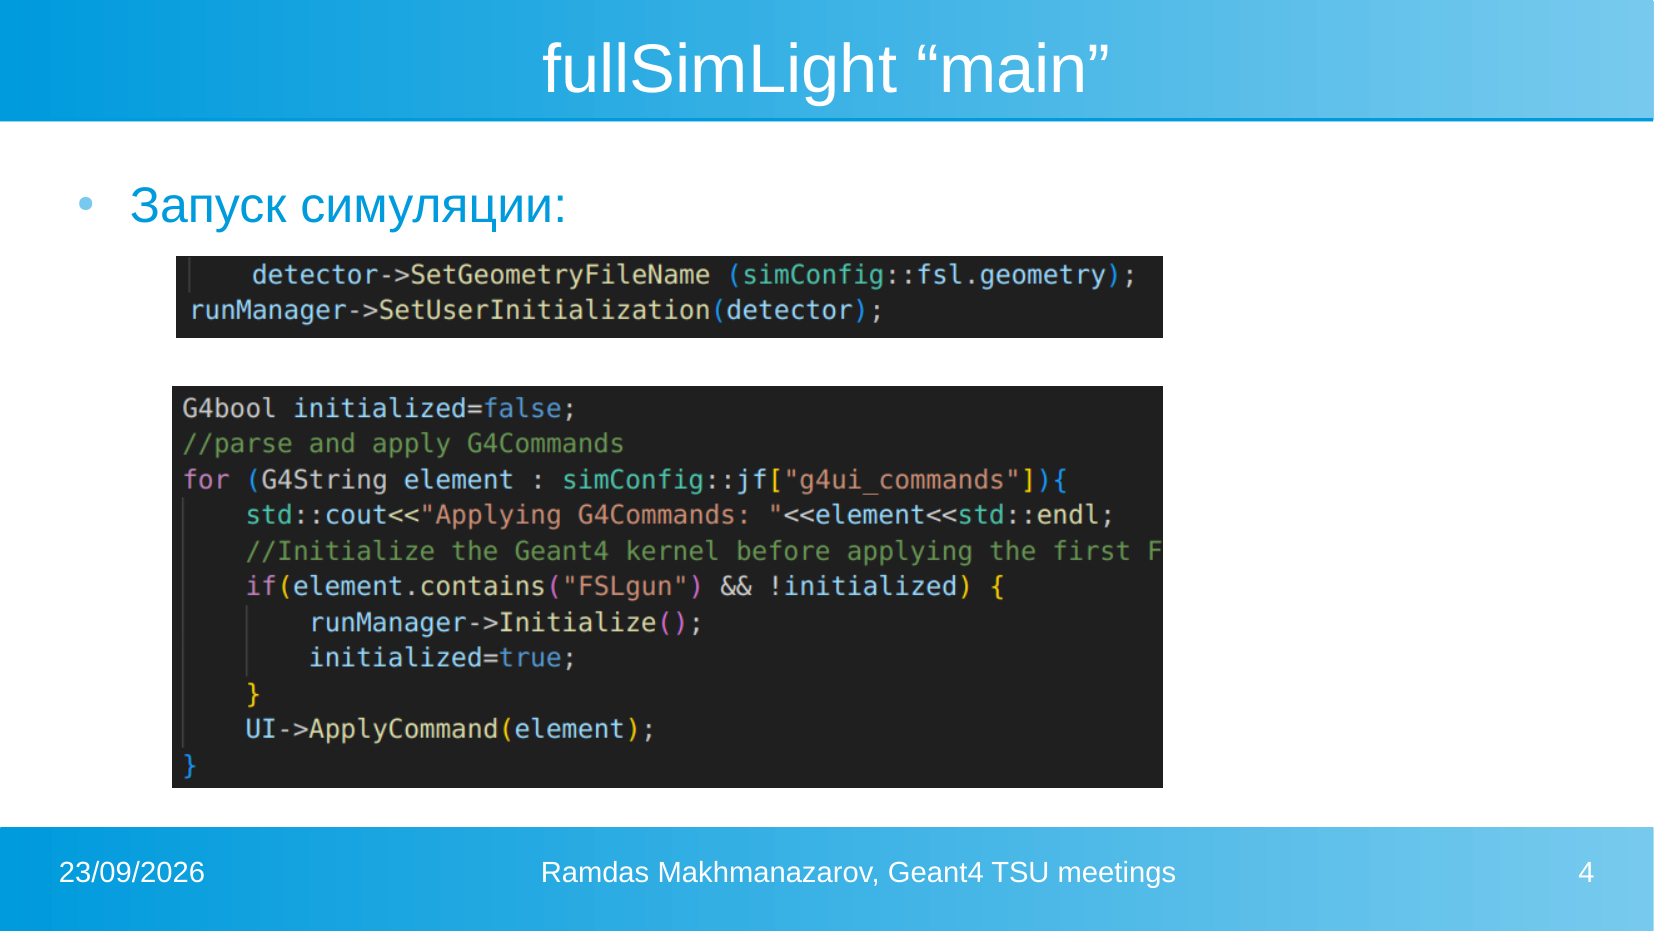

# fullSimLight “main”
Запуск симуляции:
Ramdas Makhmanazarov, Geant4 TSU meetings
4